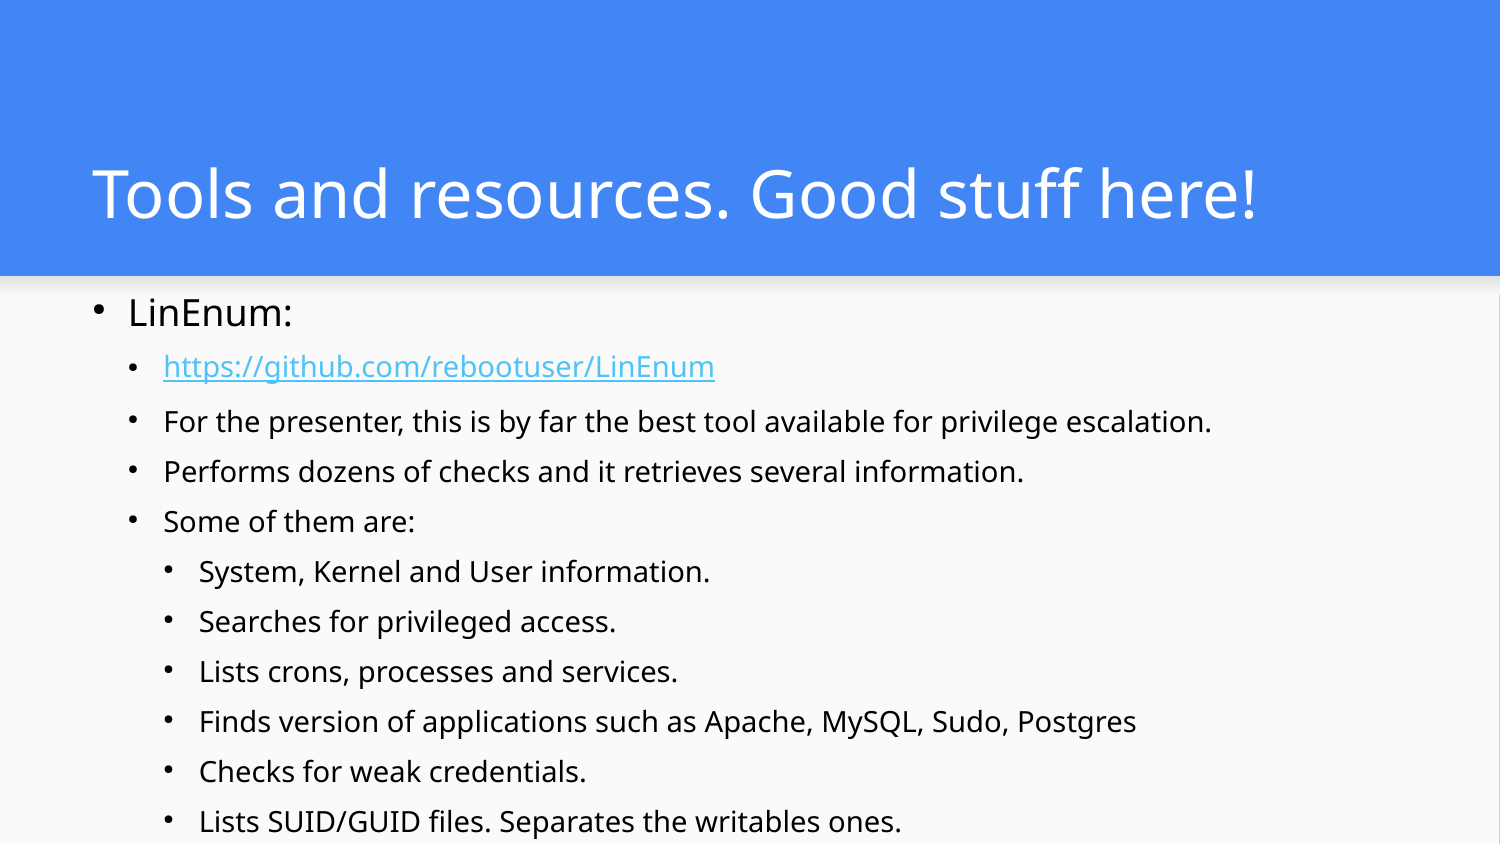

# Tools and resources. Good stuff here!
LinEnum:
https://github.com/rebootuser/LinEnum
For the presenter, this is by far the best tool available for privilege escalation.
Performs dozens of checks and it retrieves several information.
Some of them are:
System, Kernel and User information.
Searches for privileged access.
Lists crons, processes and services.
Finds version of applications such as Apache, MySQL, Sudo, Postgres
Checks for weak credentials.
Lists SUID/GUID files. Separates the writables ones.